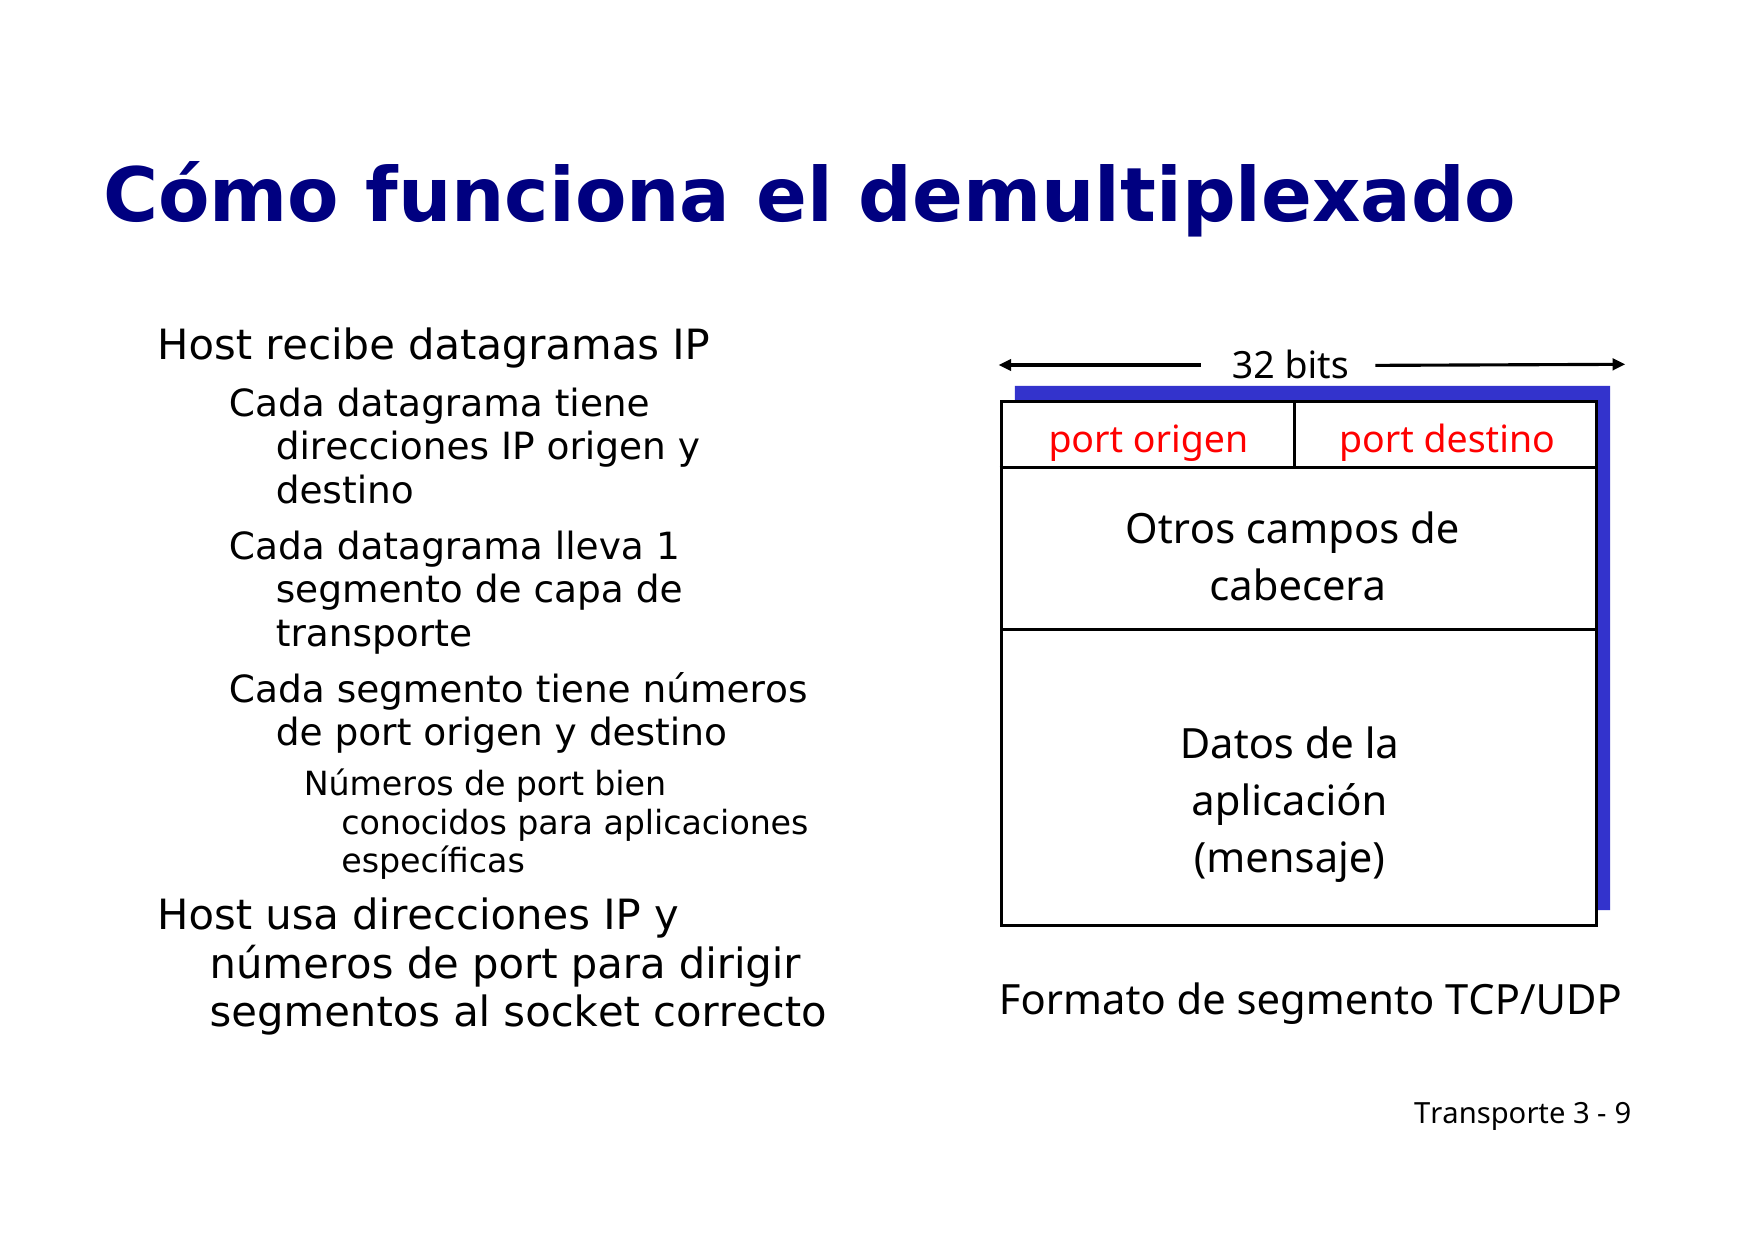

# Cómo funciona el demultiplexado
Host recibe datagramas IP
Cada datagrama tiene direcciones IP origen y destino
Cada datagrama lleva 1 segmento de capa de transporte
Cada segmento tiene números de port origen y destino
Números de port bien conocidos para aplicaciones específicas
Host usa direcciones IP y números de port para dirigir segmentos al socket correcto
32 bits
port origen
port destino
Otros campos de
cabecera
Datos de la
aplicación
(mensaje)
Formato de segmento TCP/UDP